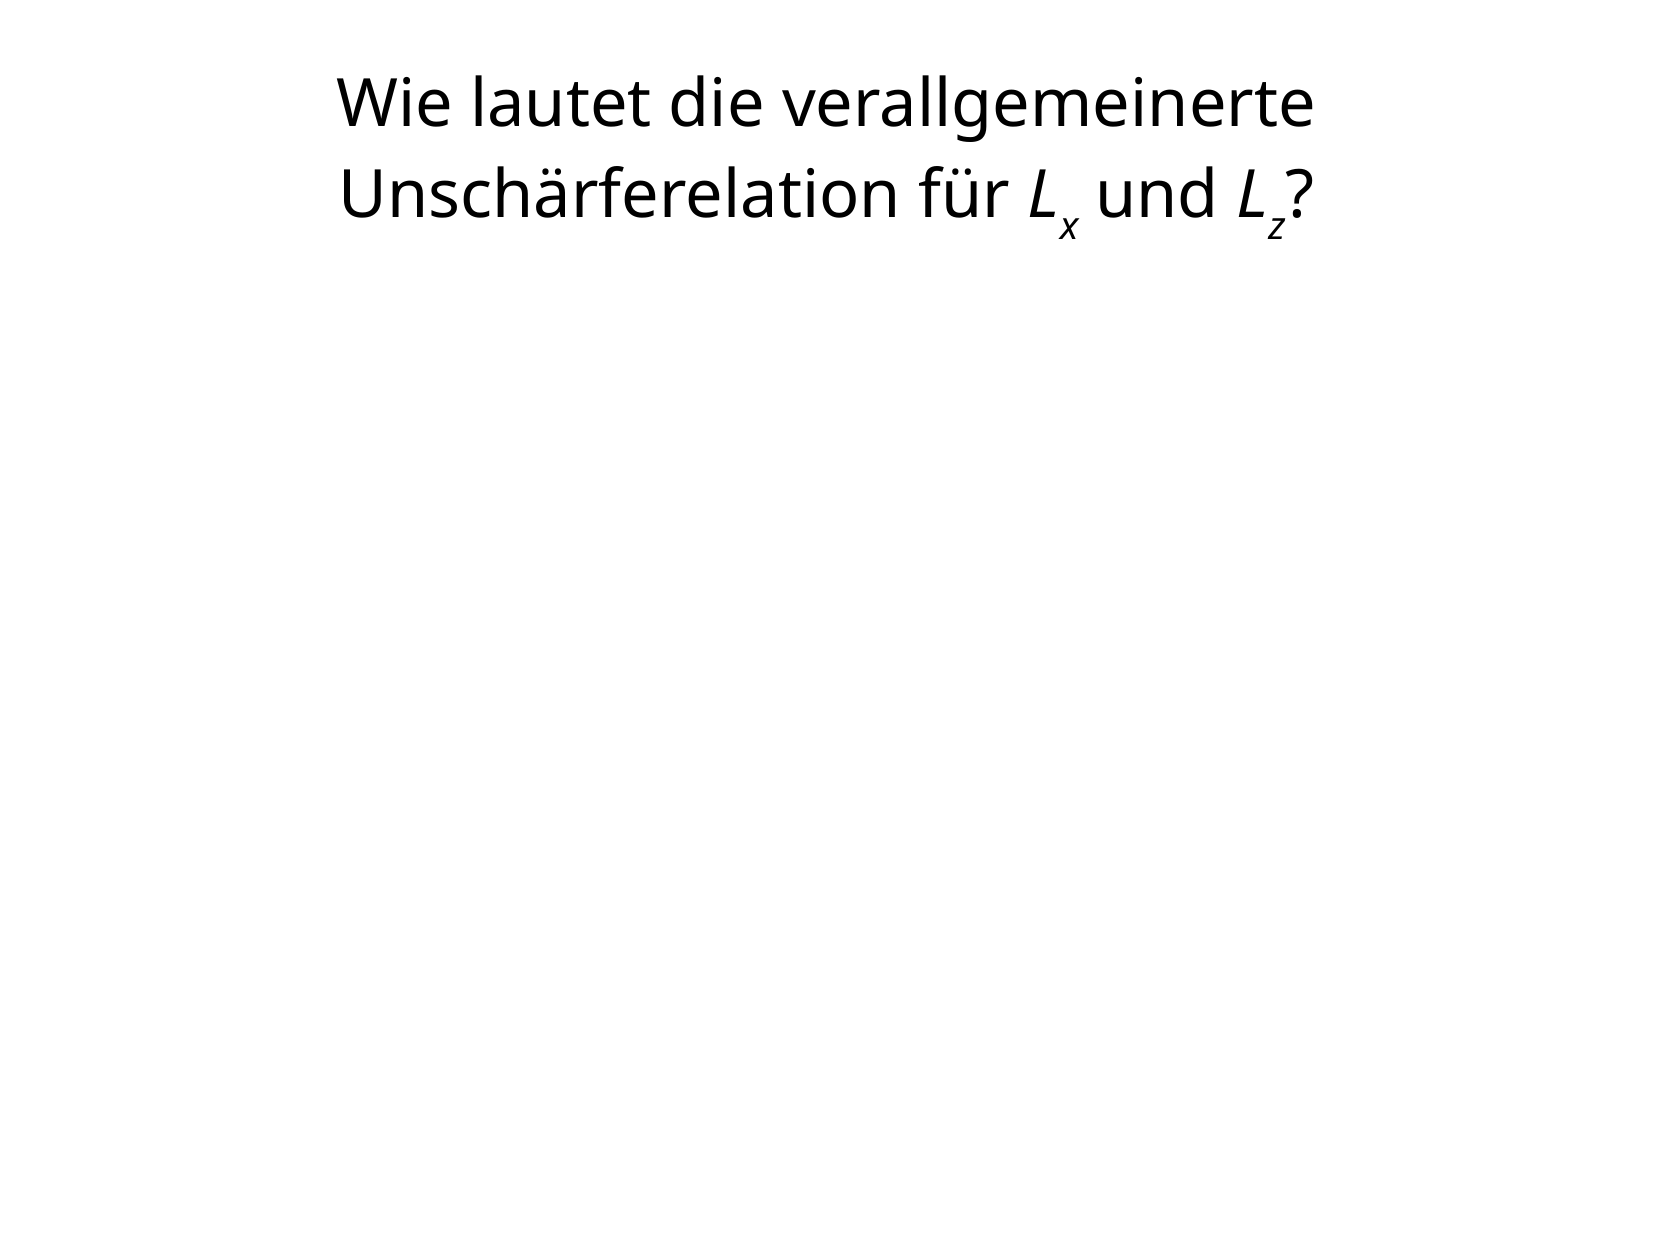

# Wie lautet die verallgemeinerte Unschärferelation für Lx und Lz?